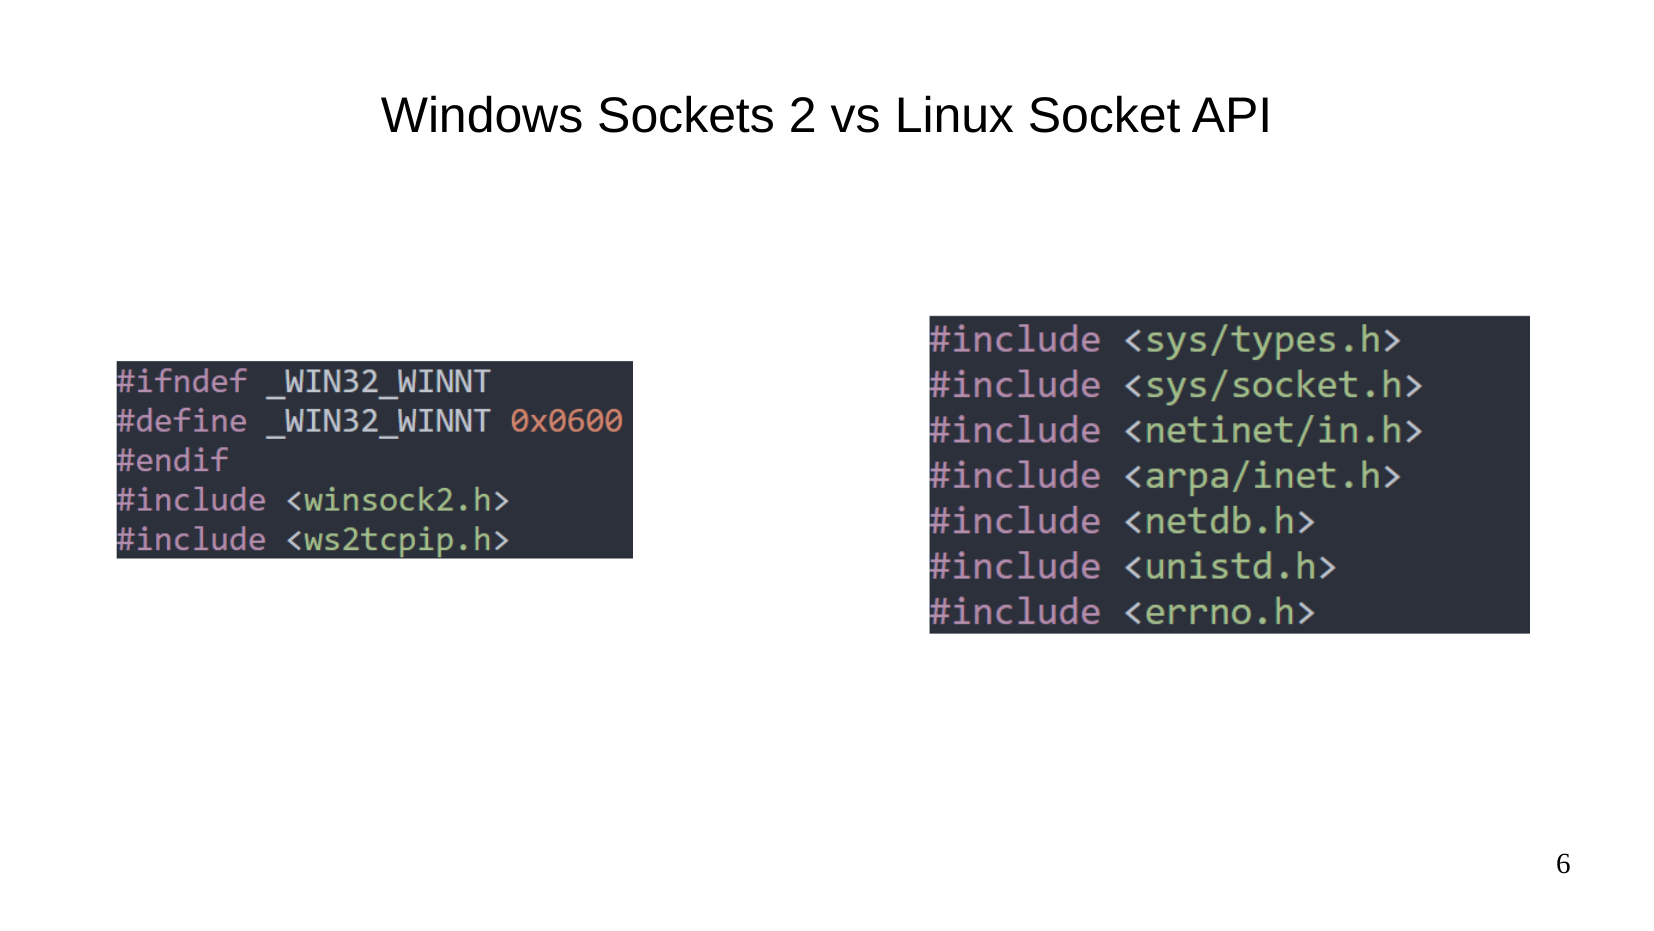

# Windows Sockets 2 vs Linux Socket API
6